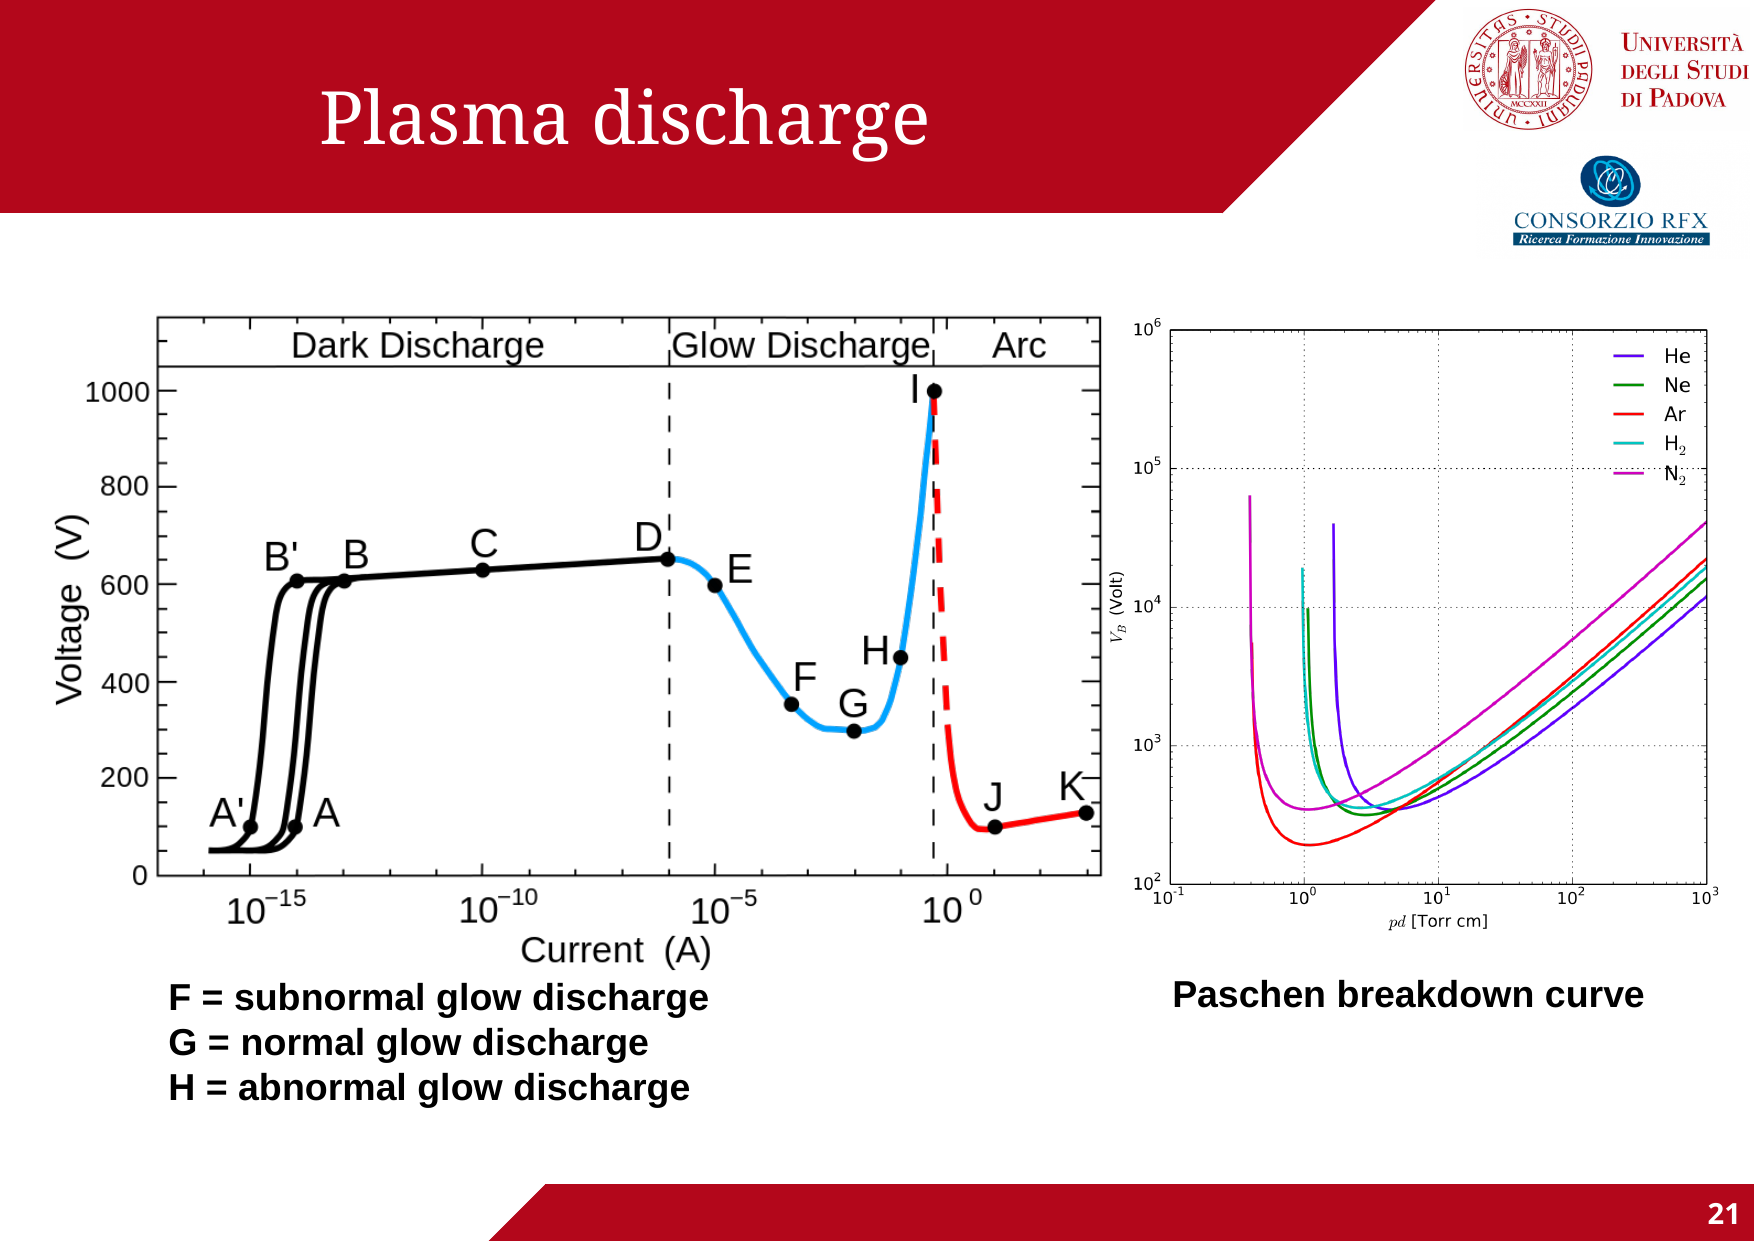

# Plasma discharge
Paschen breakdown curve
F = subnormal glow discharge
G = normal glow discharge
H = abnormal glow discharge
21